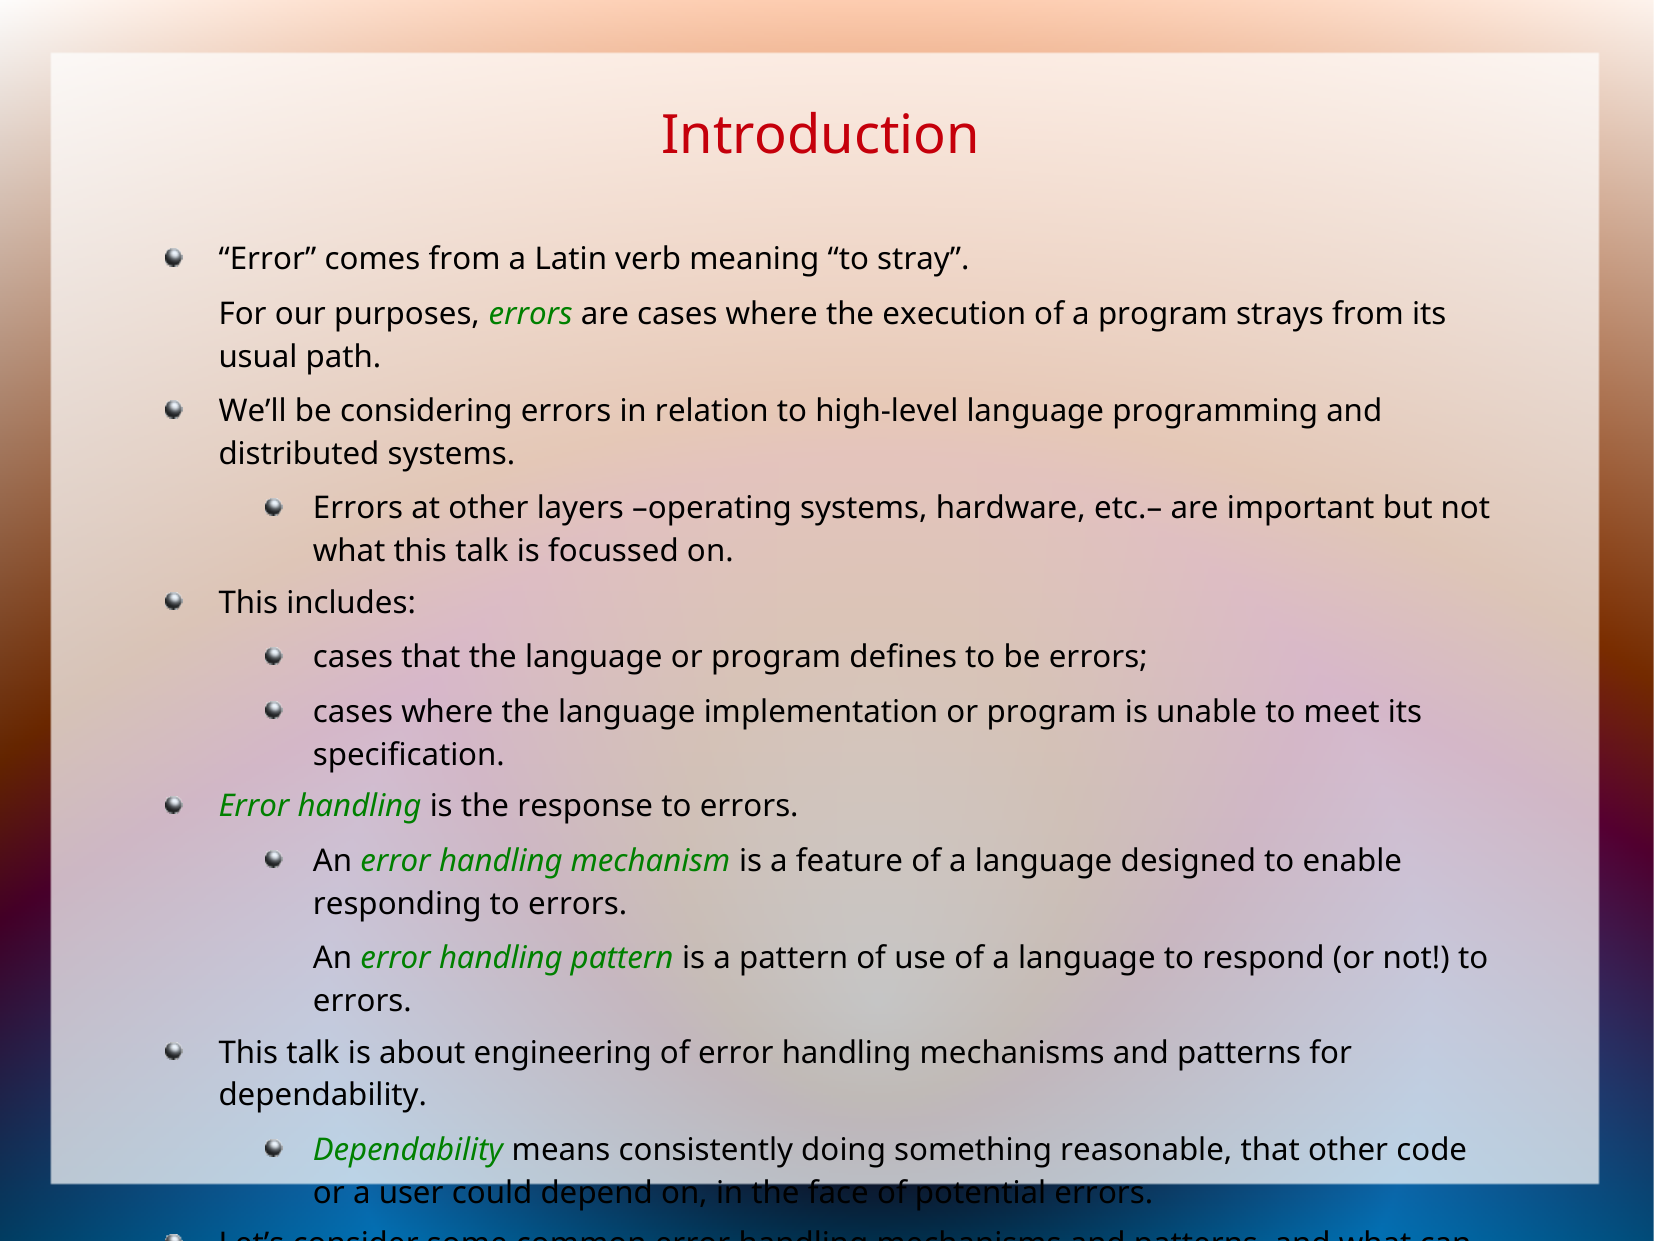

# Introduction
“Error” comes from a Latin verb meaning “to stray”.
For our purposes, errors are cases where the execution of a program strays from its usual path.
We’ll be considering errors in relation to high-level language programming and distributed systems.
Errors at other layers –operating systems, hardware, etc.– are important but not what this talk is focussed on.
This includes:
cases that the language or program defines to be errors;
cases where the language implementation or program is unable to meet its specification.
Error handling is the response to errors.
An error handling mechanism is a feature of a language designed to enable responding to errors.
An error handling pattern is a pattern of use of a language to respond (or not!) to errors.
This talk is about engineering of error handling mechanisms and patterns for dependability.
Dependability means consistently doing something reasonable, that other code or a user could depend on, in the face of potential errors.
Let’s consider some common error handling mechanisms and patterns, and what can go wrong with them.